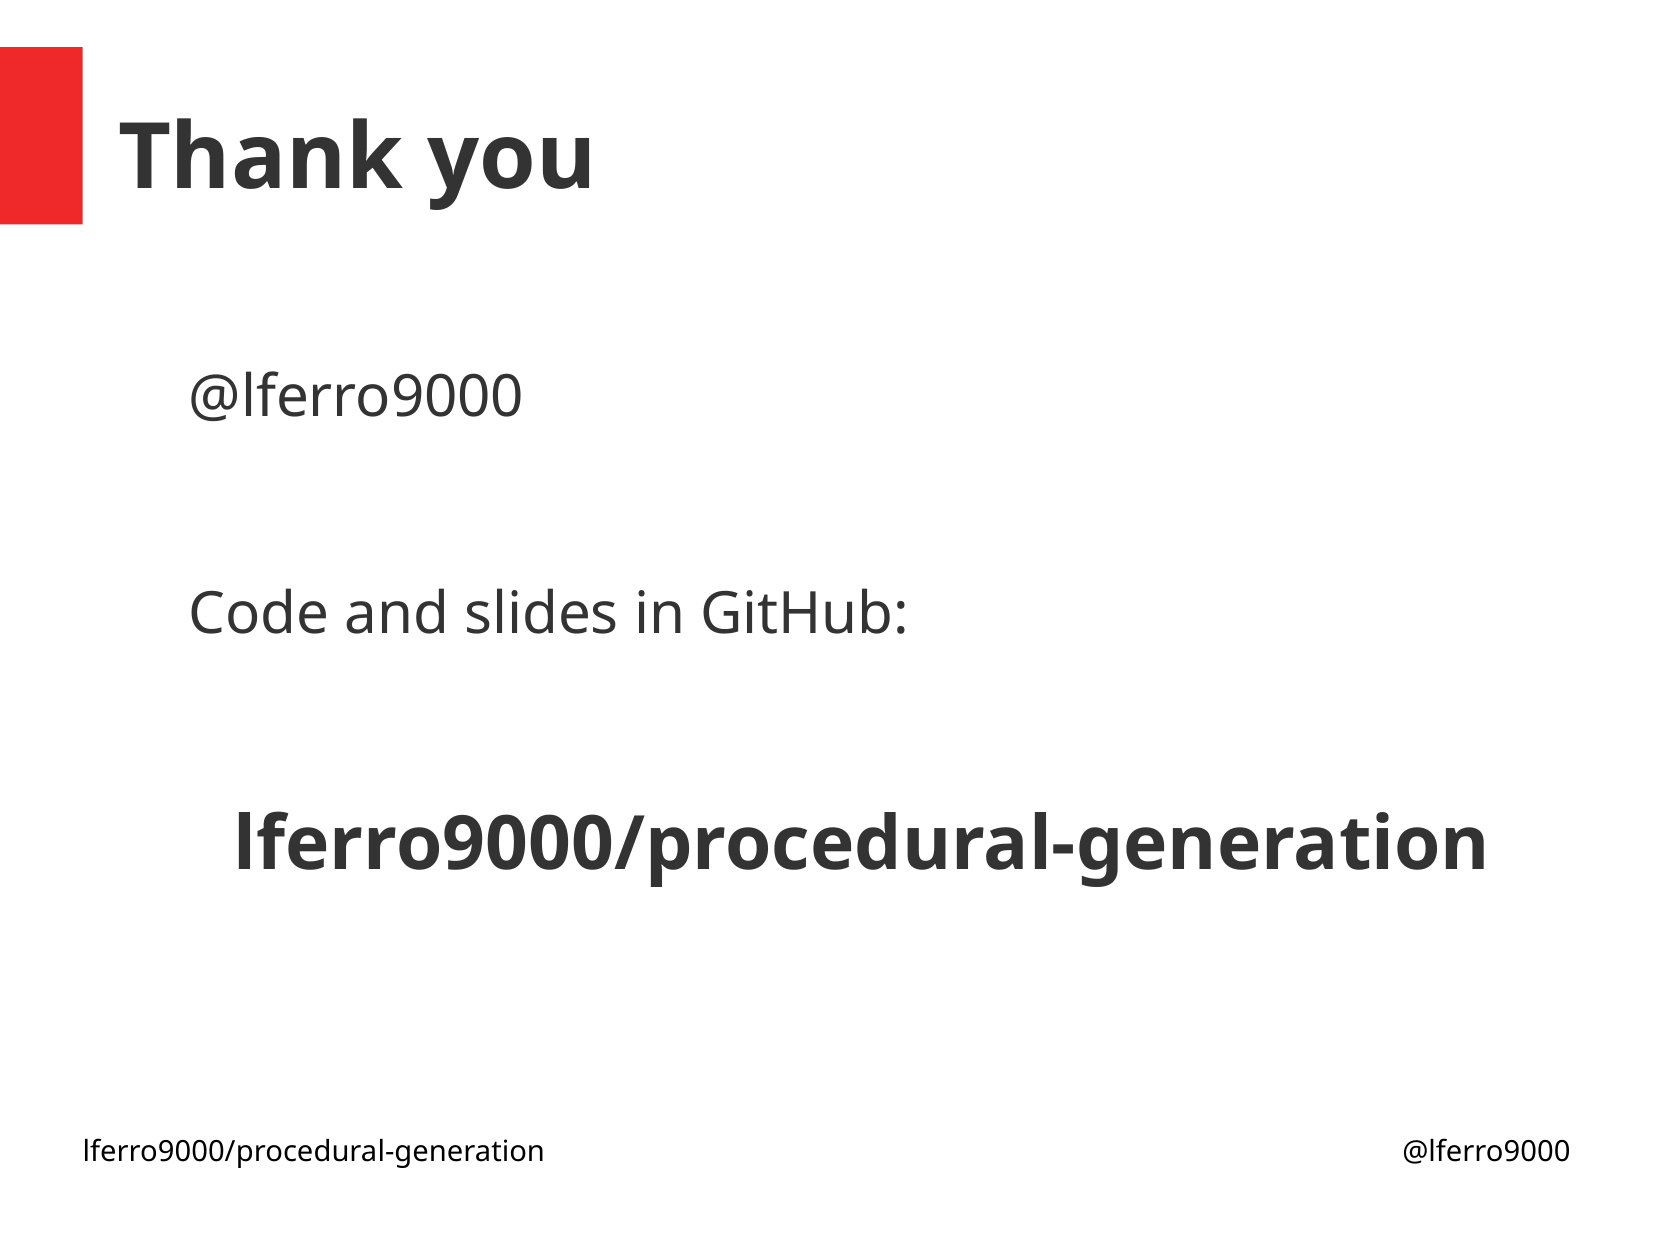

# Thank you
@lferro9000
Code and slides in GitHub:
lferro9000/procedural-generation
14